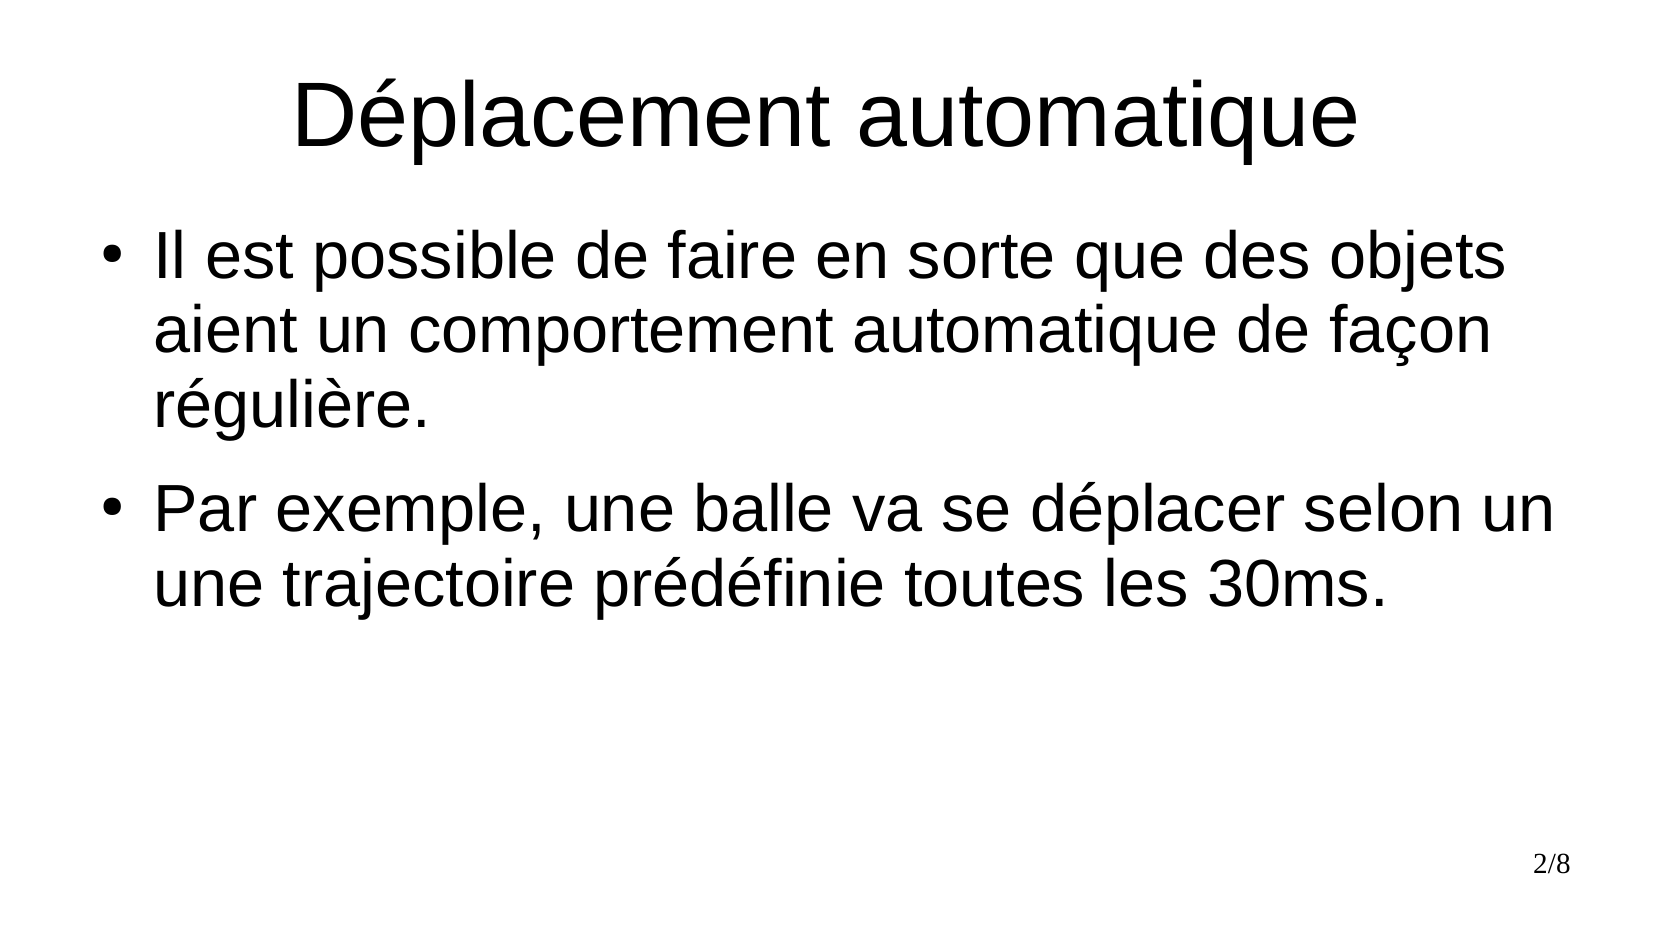

# Déplacement automatique
Il est possible de faire en sorte que des objets aient un comportement automatique de façon régulière.
Par exemple, une balle va se déplacer selon un une trajectoire prédéfinie toutes les 30ms.
2